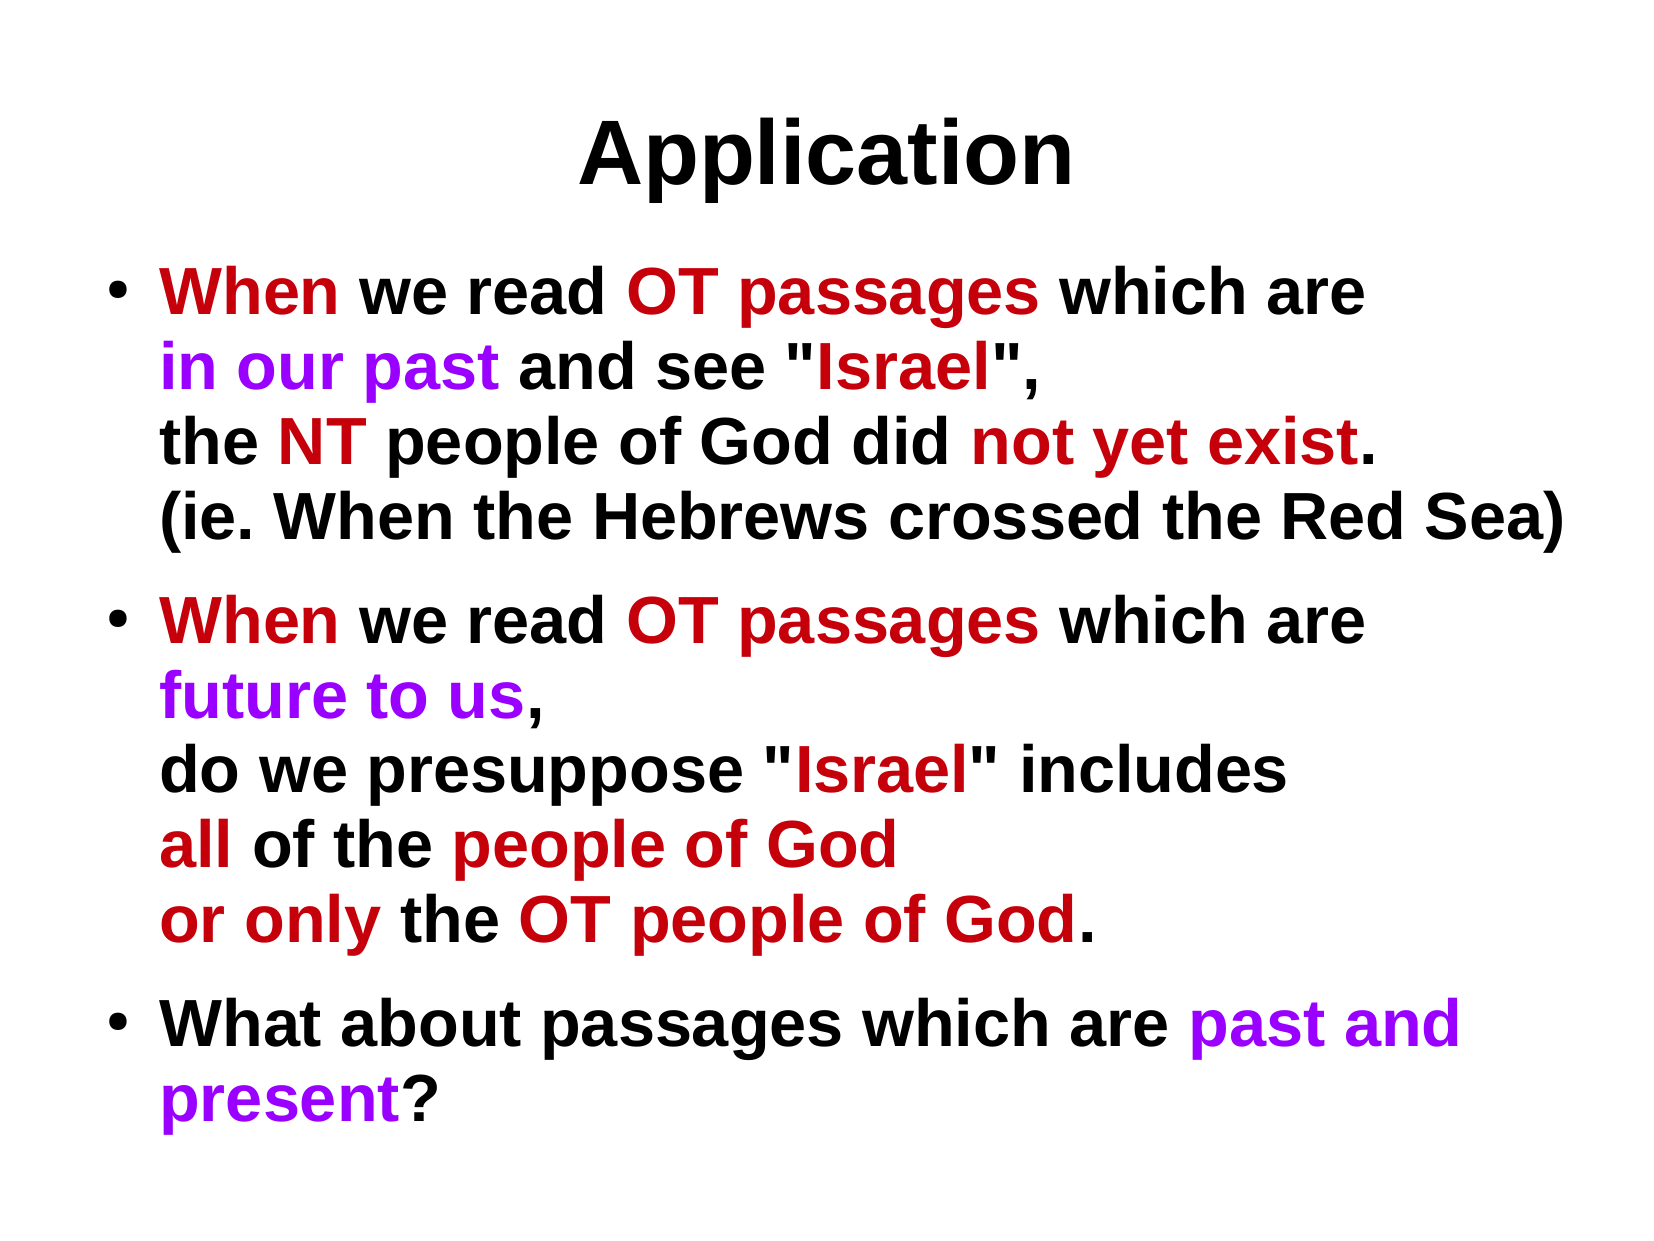

# Application
When we read OT passages which are
in our past and see "Israel",
the NT people of God did not yet exist.
(ie. When the Hebrews crossed the Red Sea)
When we read OT passages which are
future to us,
do we presuppose "Israel" includes
all of the people of God
or only the OT people of God.
What about passages which are past and present?